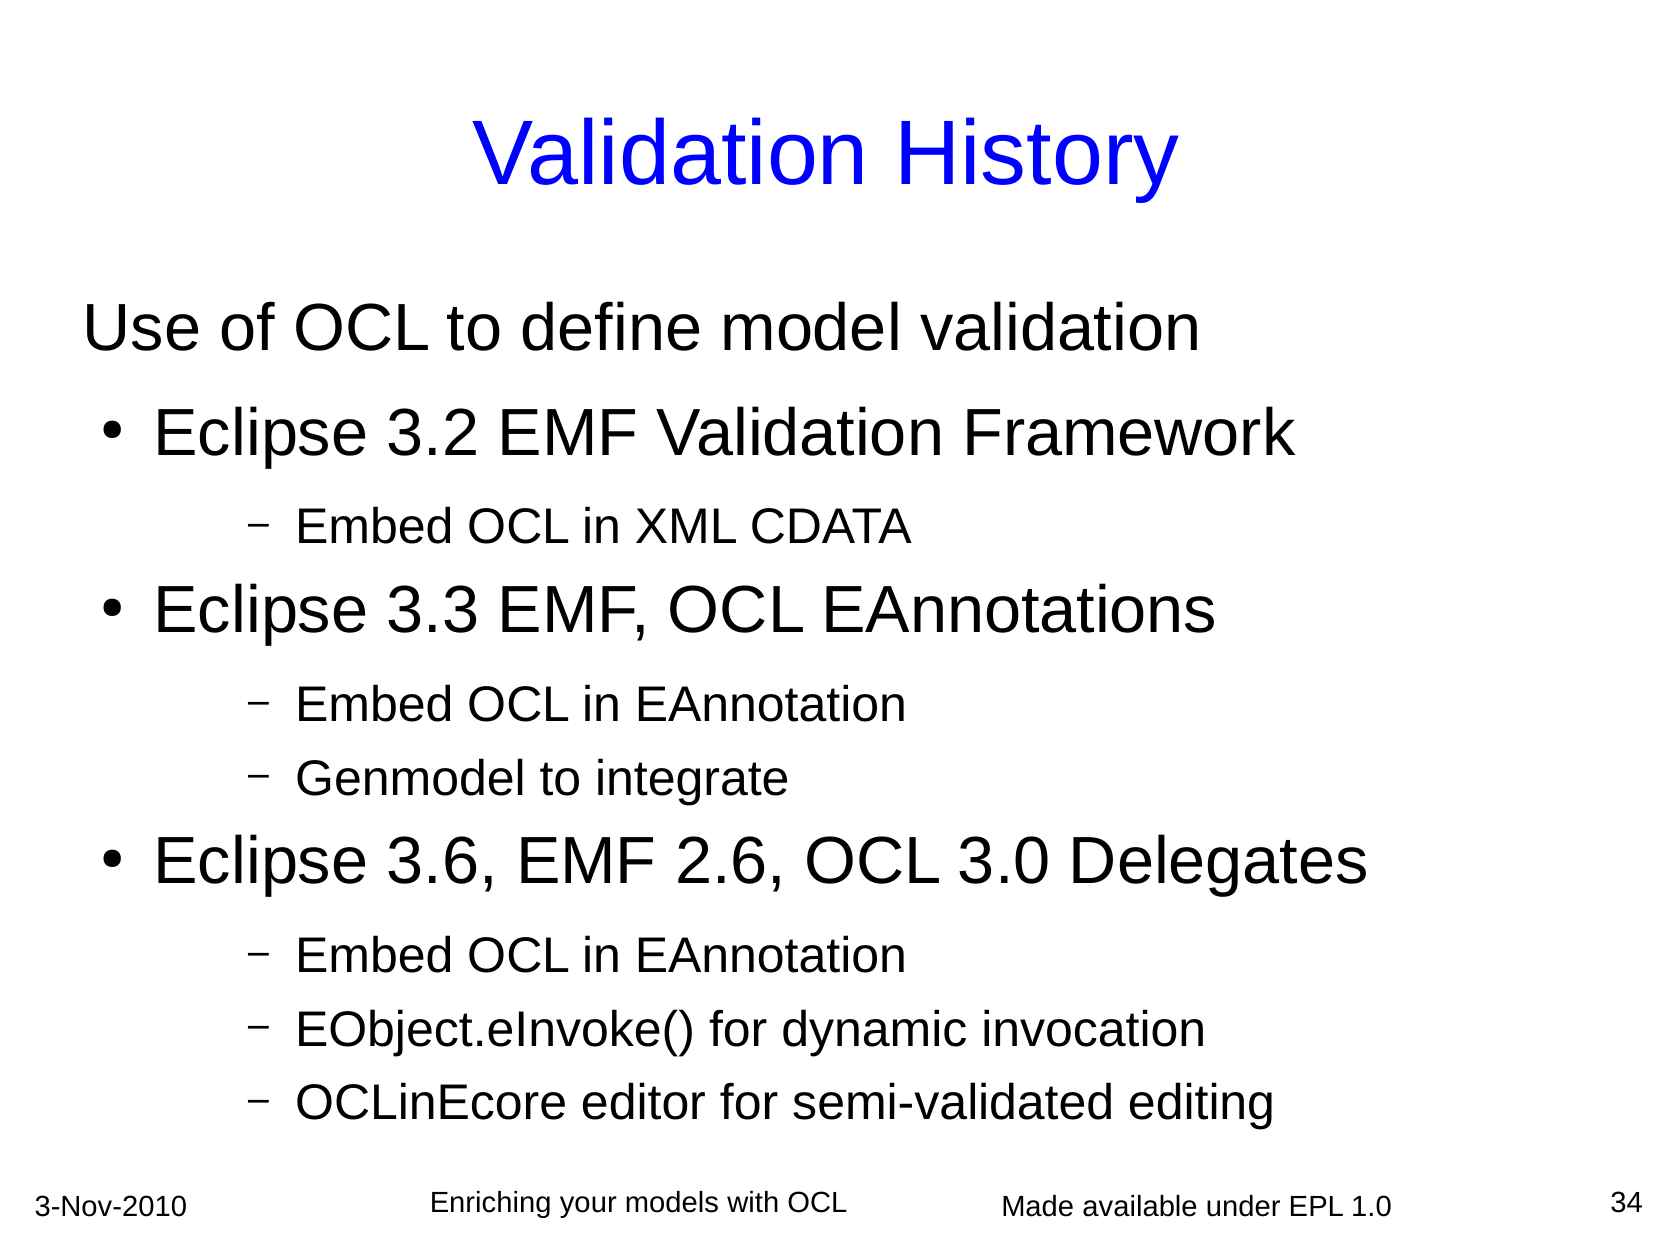

# Validation History
Use of OCL to define model validation
Eclipse 3.2 EMF Validation Framework
Embed OCL in XML CDATA
Eclipse 3.3 EMF, OCL EAnnotations
Embed OCL in EAnnotation
Genmodel to integrate
Eclipse 3.6, EMF 2.6, OCL 3.0 Delegates
Embed OCL in EAnnotation
EObject.eInvoke() for dynamic invocation
OCLinEcore editor for semi-validated editing
Enriching your models with OCL
34
3-Nov-2010